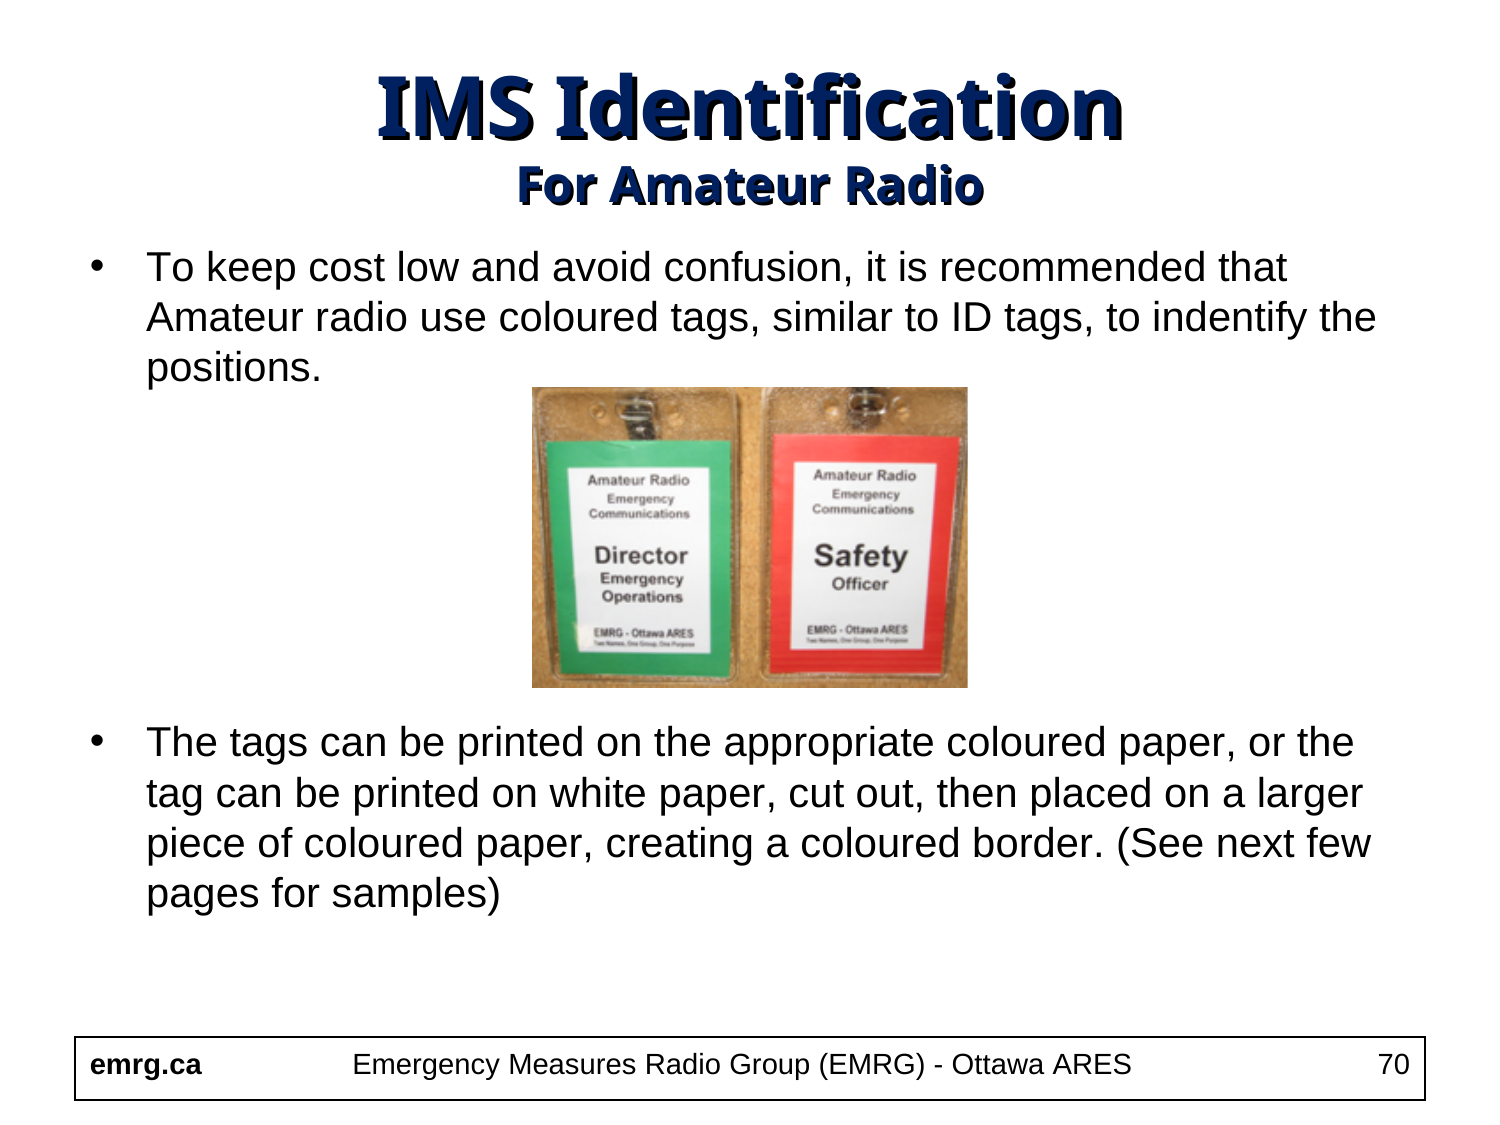

IMS Identification
For Amateur Radio
To keep cost low and avoid confusion, it is recommended that Amateur radio use coloured tags, similar to ID tags, to indentify the positions.
The tags can be printed on the appropriate coloured paper, or the tag can be printed on white paper, cut out, then placed on a larger piece of coloured paper, creating a coloured border. (See next few pages for samples)
Emergency Measures Radio Group (EMRG) - Ottawa ARES